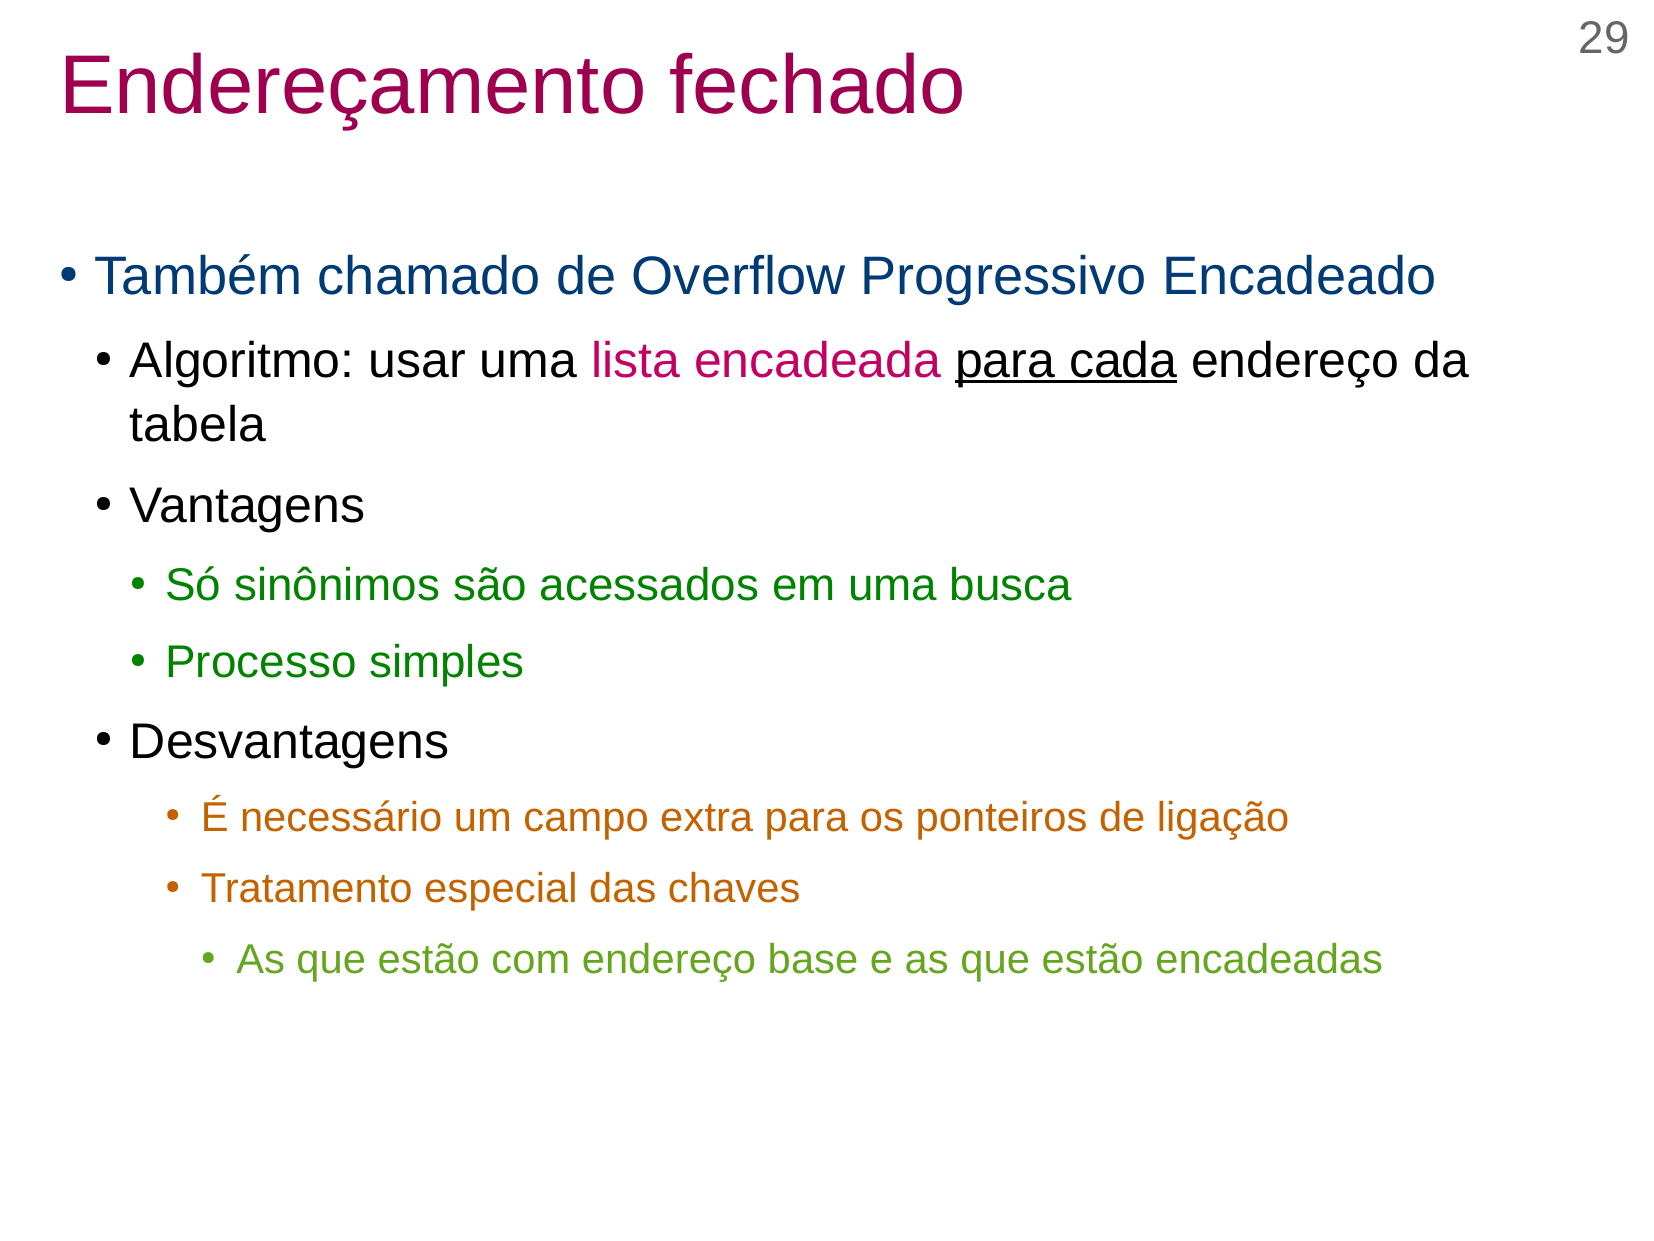

29
# Endereçamento fechado
Também chamado de Overflow Progressivo Encadeado
Algoritmo: usar uma lista encadeada para cada endereço da tabela
Vantagens
Só sinônimos são acessados em uma busca
Processo simples
Desvantagens
É necessário um campo extra para os ponteiros de ligação
Tratamento especial das chaves
As que estão com endereço base e as que estão encadeadas